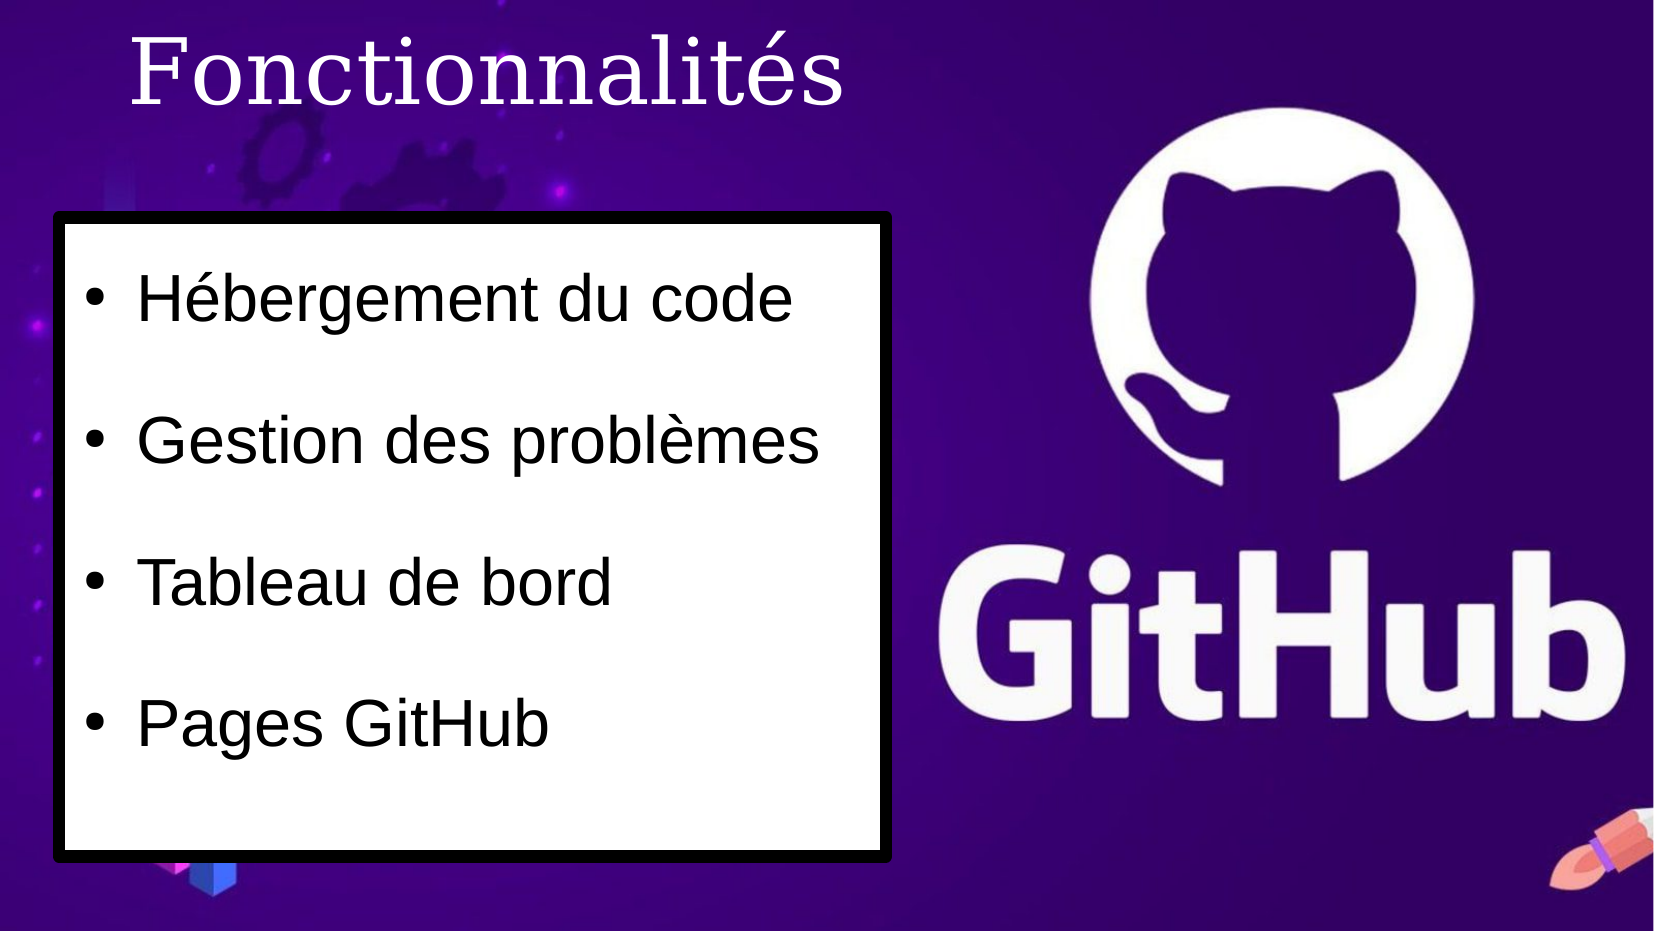

# Fonctionnalités
Hébergement du code
Gestion des problèmes
Tableau de bord
Pages GitHub